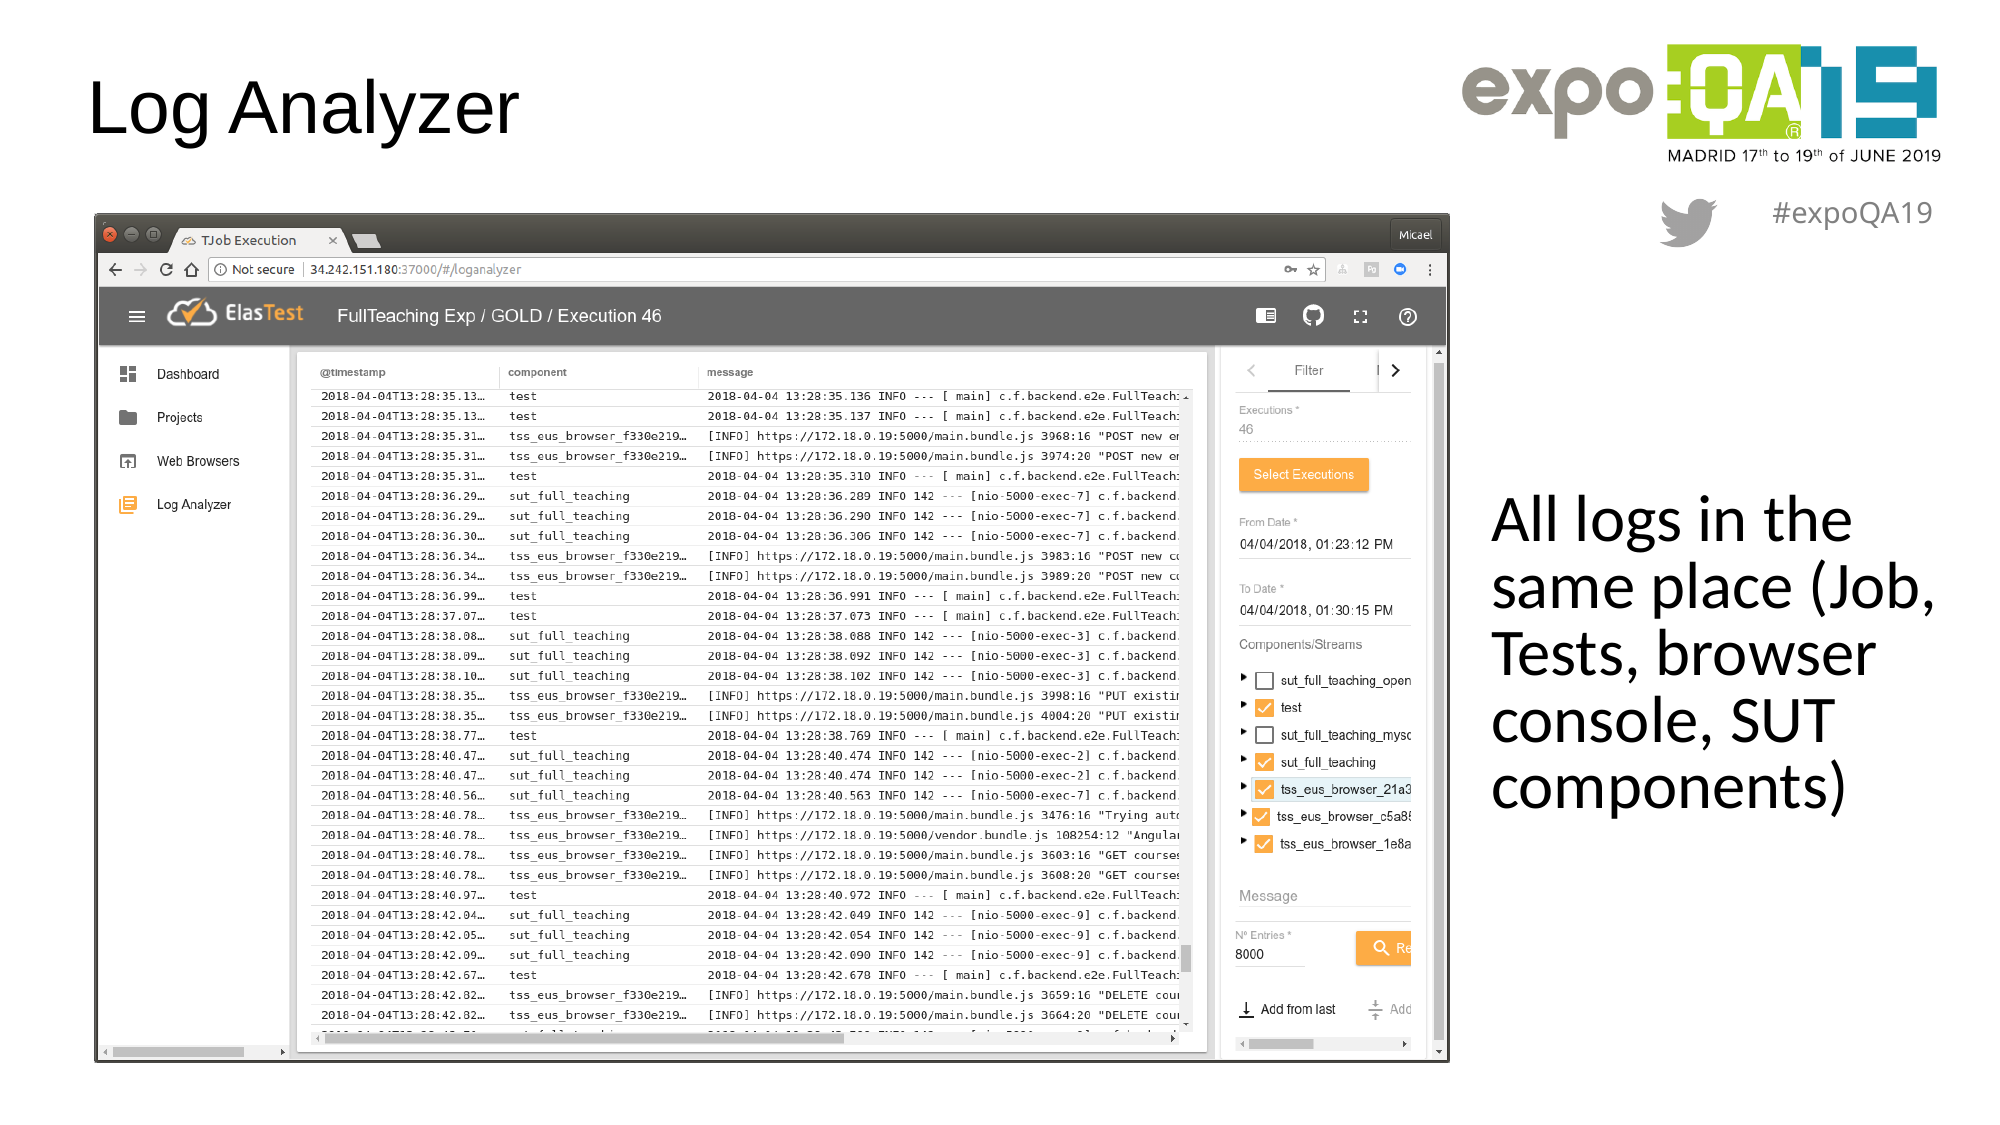

# Log Analyzer
All logs in the same place (Job, Tests, browser console, SUT components)